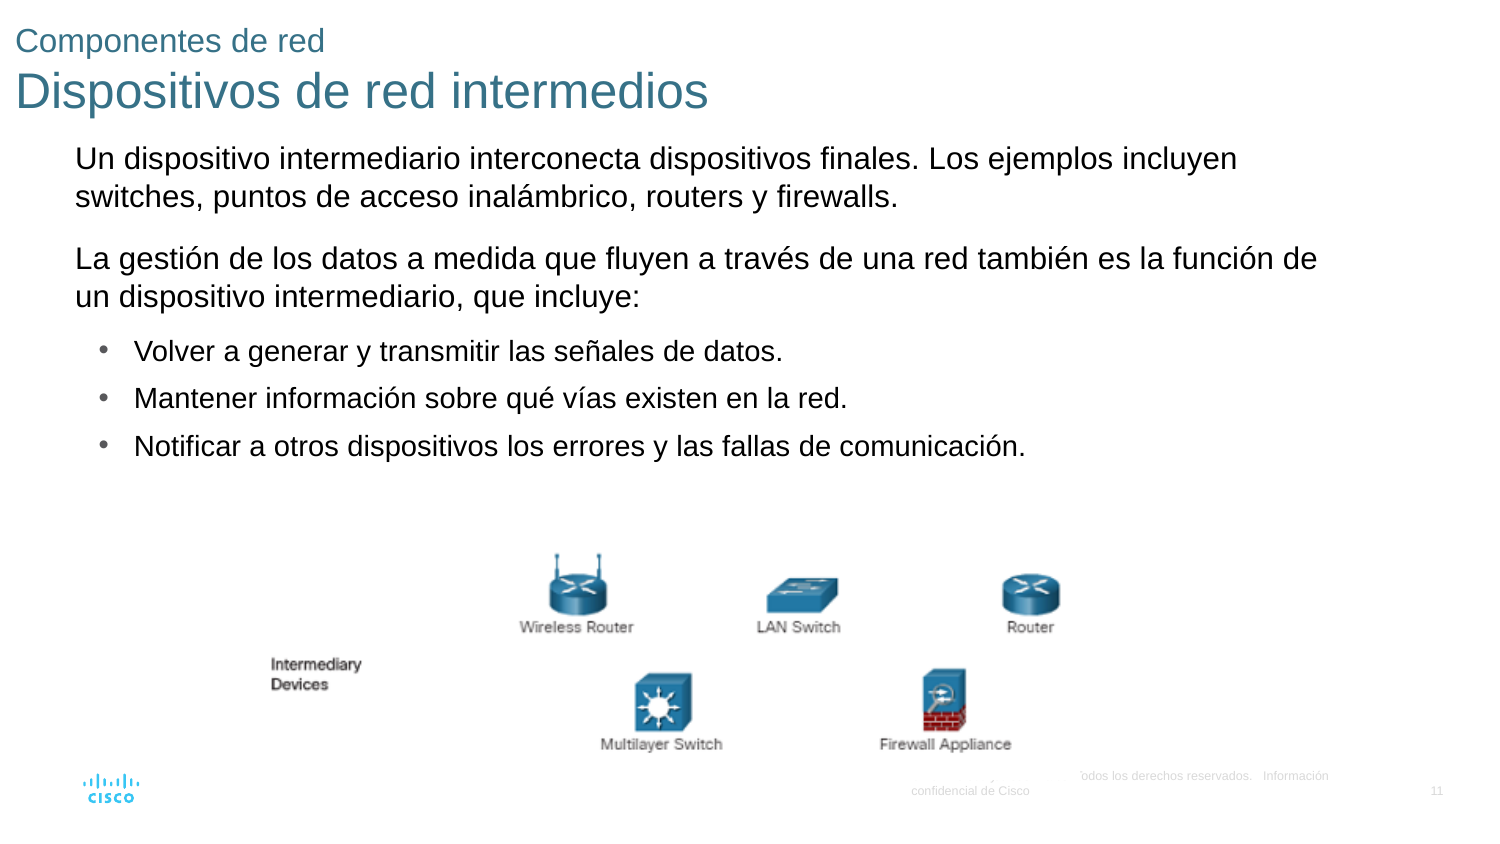

# Componentes de red Dispositivos de red intermedios
Un dispositivo intermediario interconecta dispositivos finales. Los ejemplos incluyen switches, puntos de acceso inalámbrico, routers y firewalls.
La gestión de los datos a medida que fluyen a través de una red también es la función de un dispositivo intermediario, que incluye:
Volver a generar y transmitir las señales de datos.
Mantener información sobre qué vías existen en la red.
Notificar a otros dispositivos los errores y las fallas de comunicación.